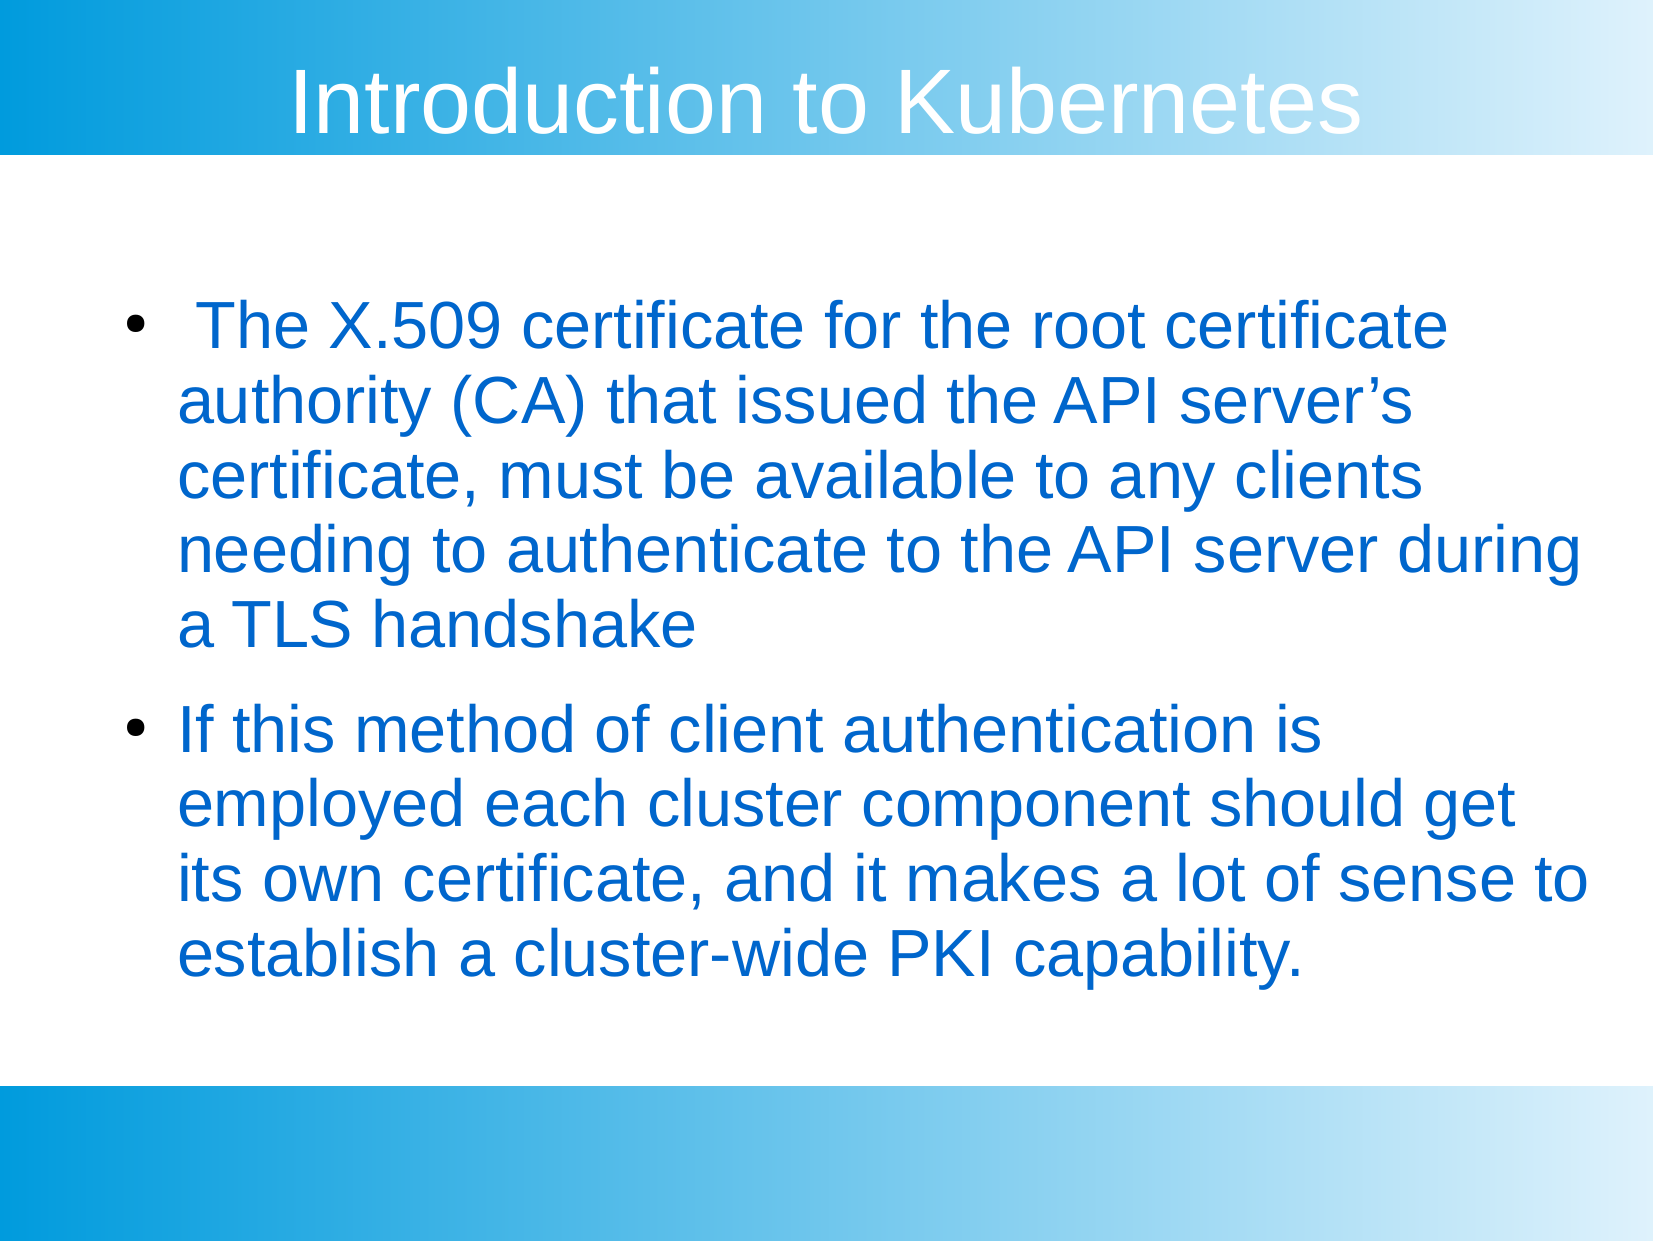

# Introduction to Kubernetes
 The X.509 certificate for the root certificate authority (CA) that issued the API server’s certificate, must be available to any clients needing to authenticate to the API server during a TLS handshake
If this method of client authentication is employed each cluster component should get its own certificate, and it makes a lot of sense to establish a cluster-wide PKI capability.